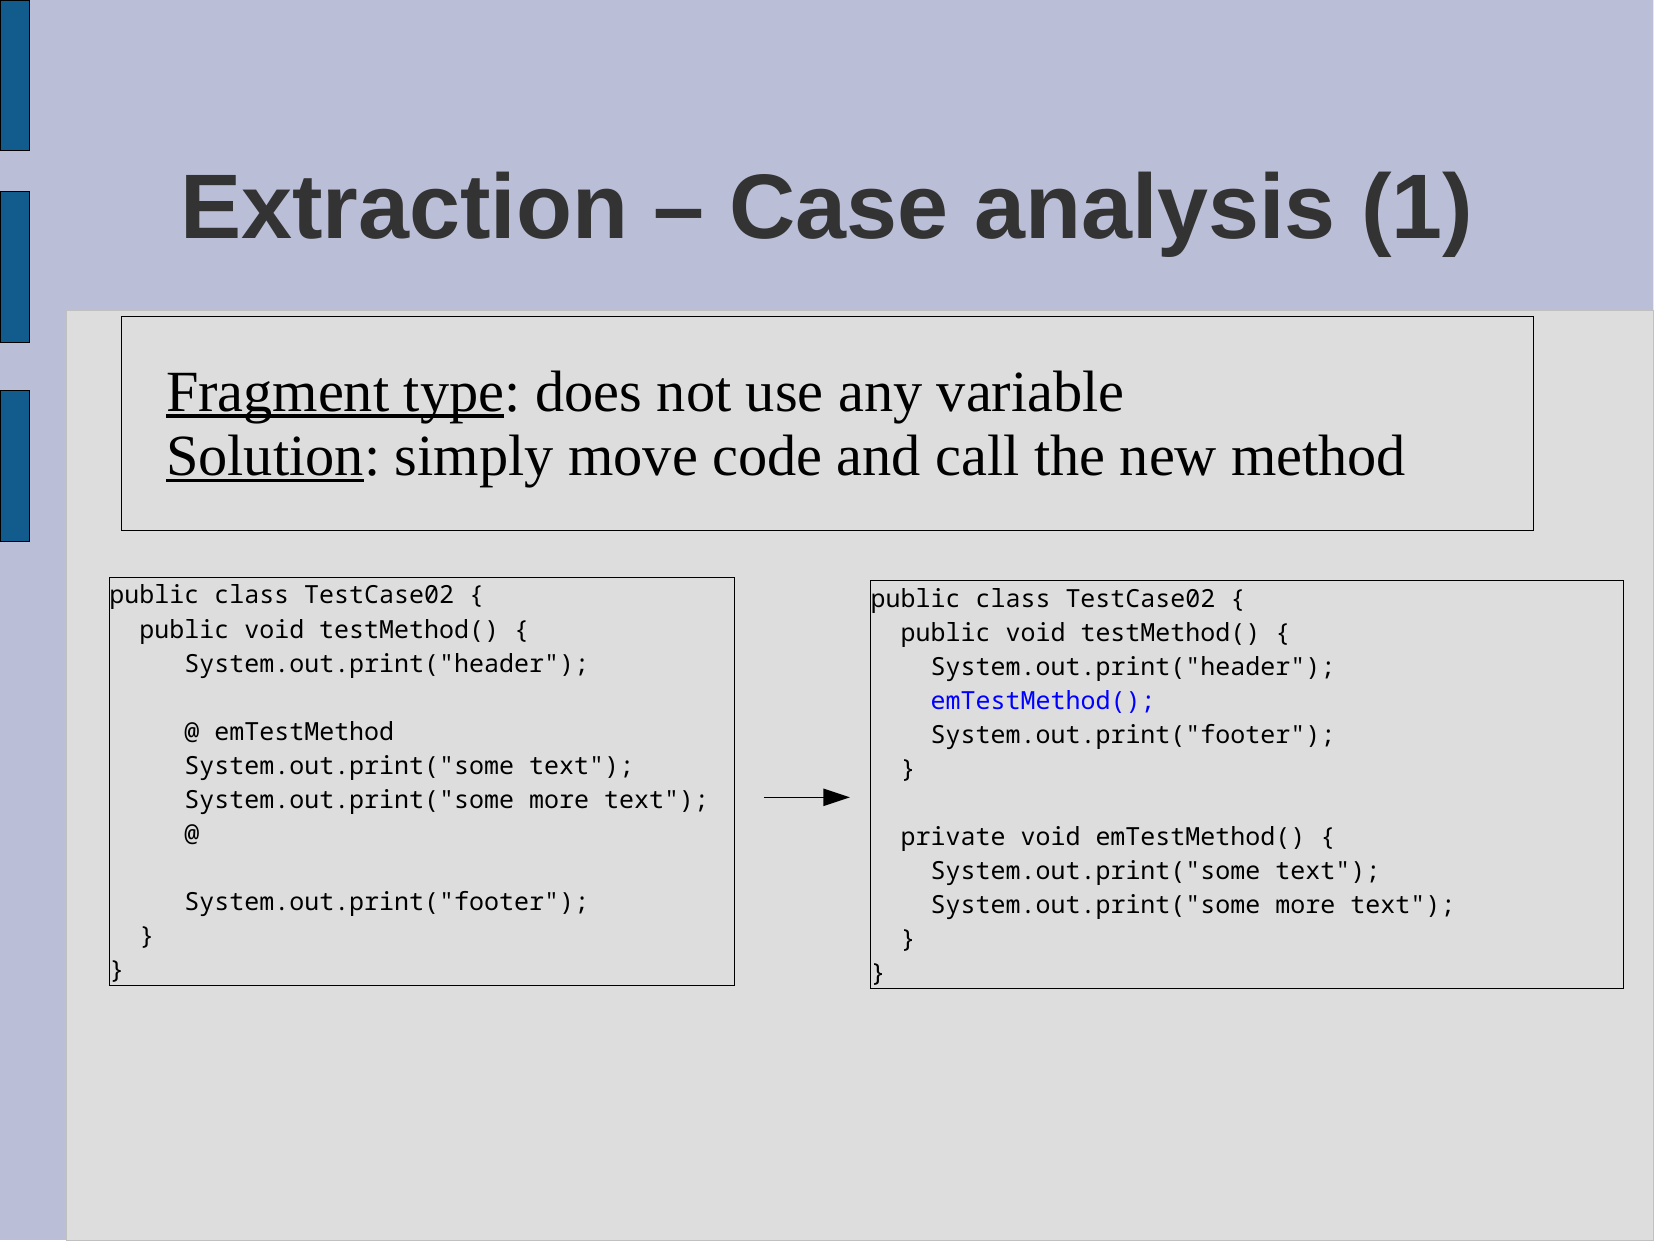

# Extraction – Case analysis (1)
Fragment type: does not use any variable
Solution: simply move code and call the new method
public class TestCase02 {
 public void testMethod() {
	System.out.print("header");
	@ emTestMethod
	System.out.print("some text");
	System.out.print("some more text");
	@
	System.out.print("footer");
 }
}
public class TestCase02 {
 public void testMethod() {
 System.out.print("header");
 emTestMethod();
 System.out.print("footer");
 }
 private void emTestMethod() {
 System.out.print("some text");
 System.out.print("some more text");
 }
}